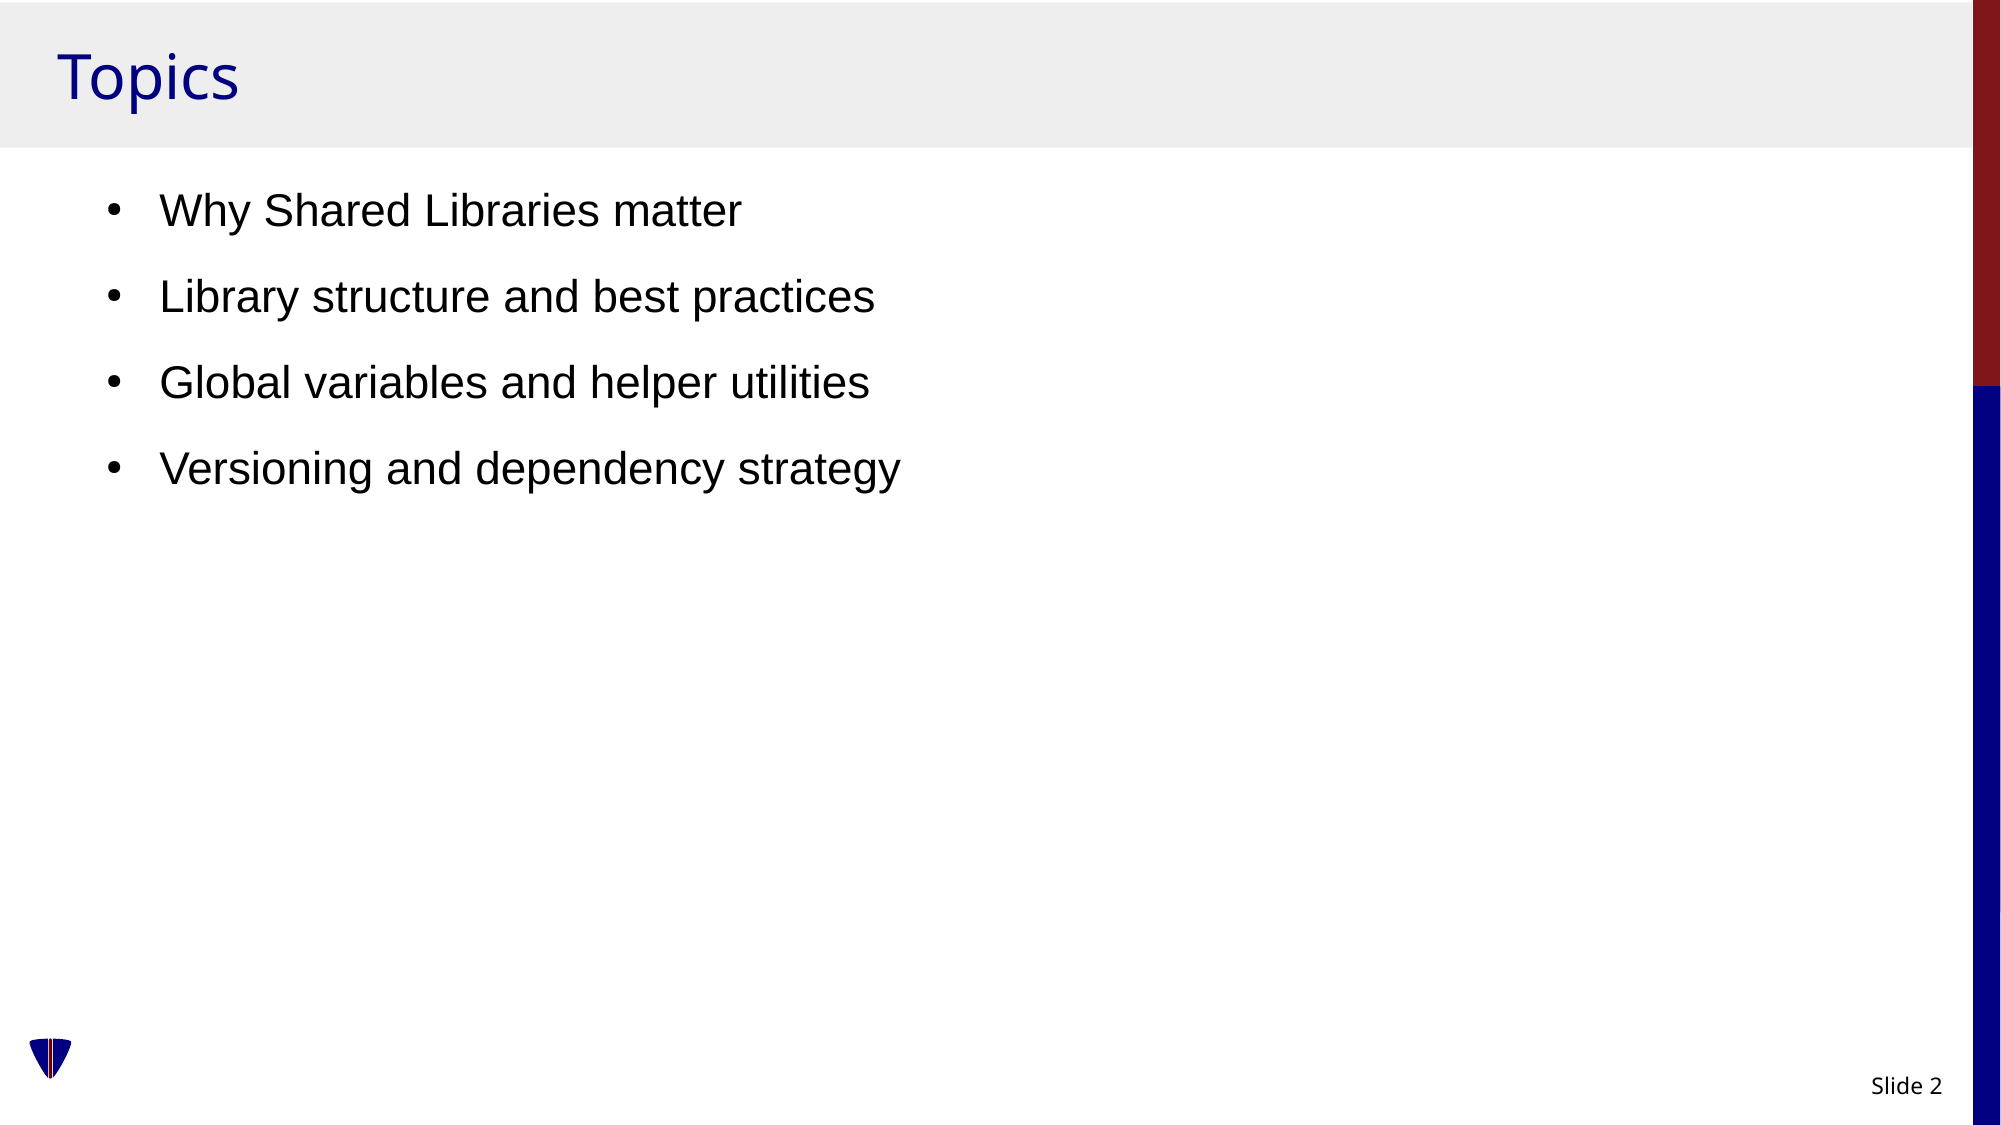

# Topics
Why Shared Libraries matter
Library structure and best practices
Global variables and helper utilities
Versioning and dependency strategy